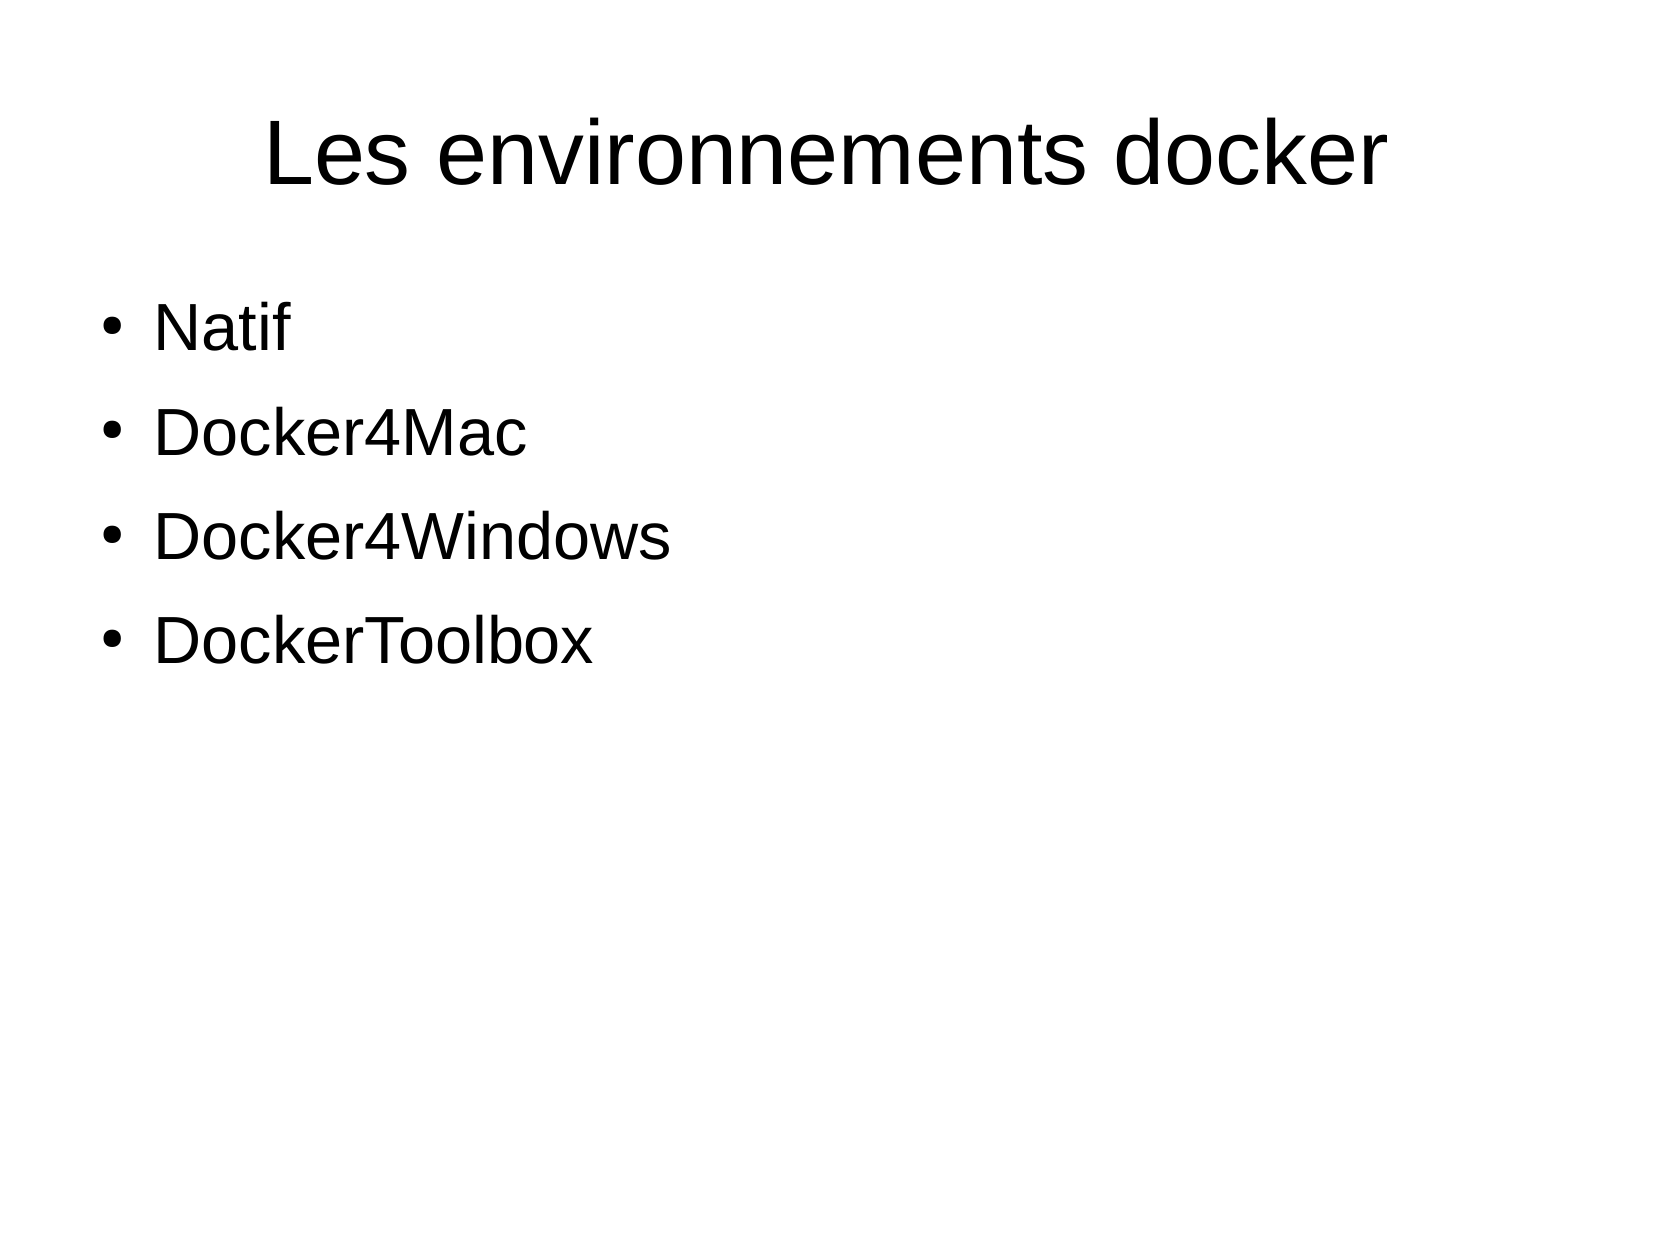

# Les environnements docker
Natif
Docker4Mac
Docker4Windows
DockerToolbox